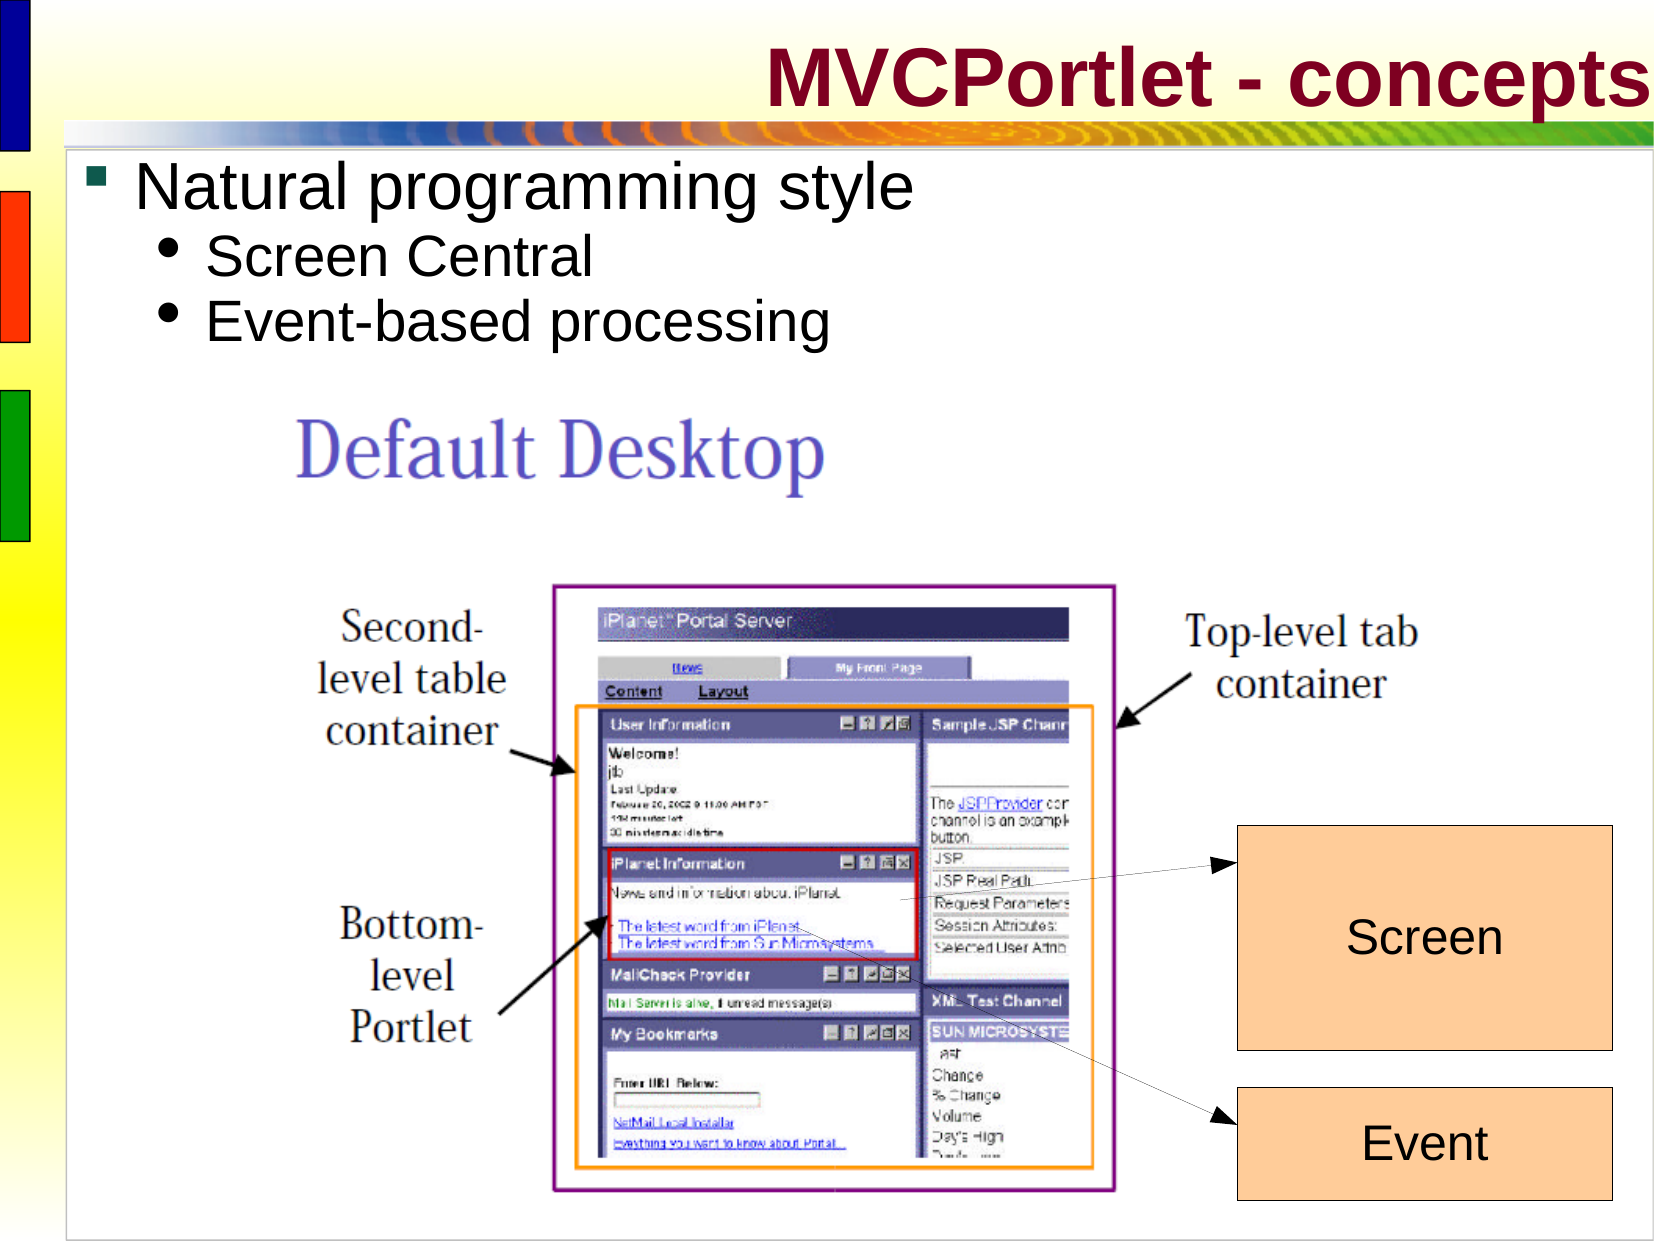

# MVCPortlet - concepts
Natural programming style
Screen Central
Event-based processing
Screen
Event